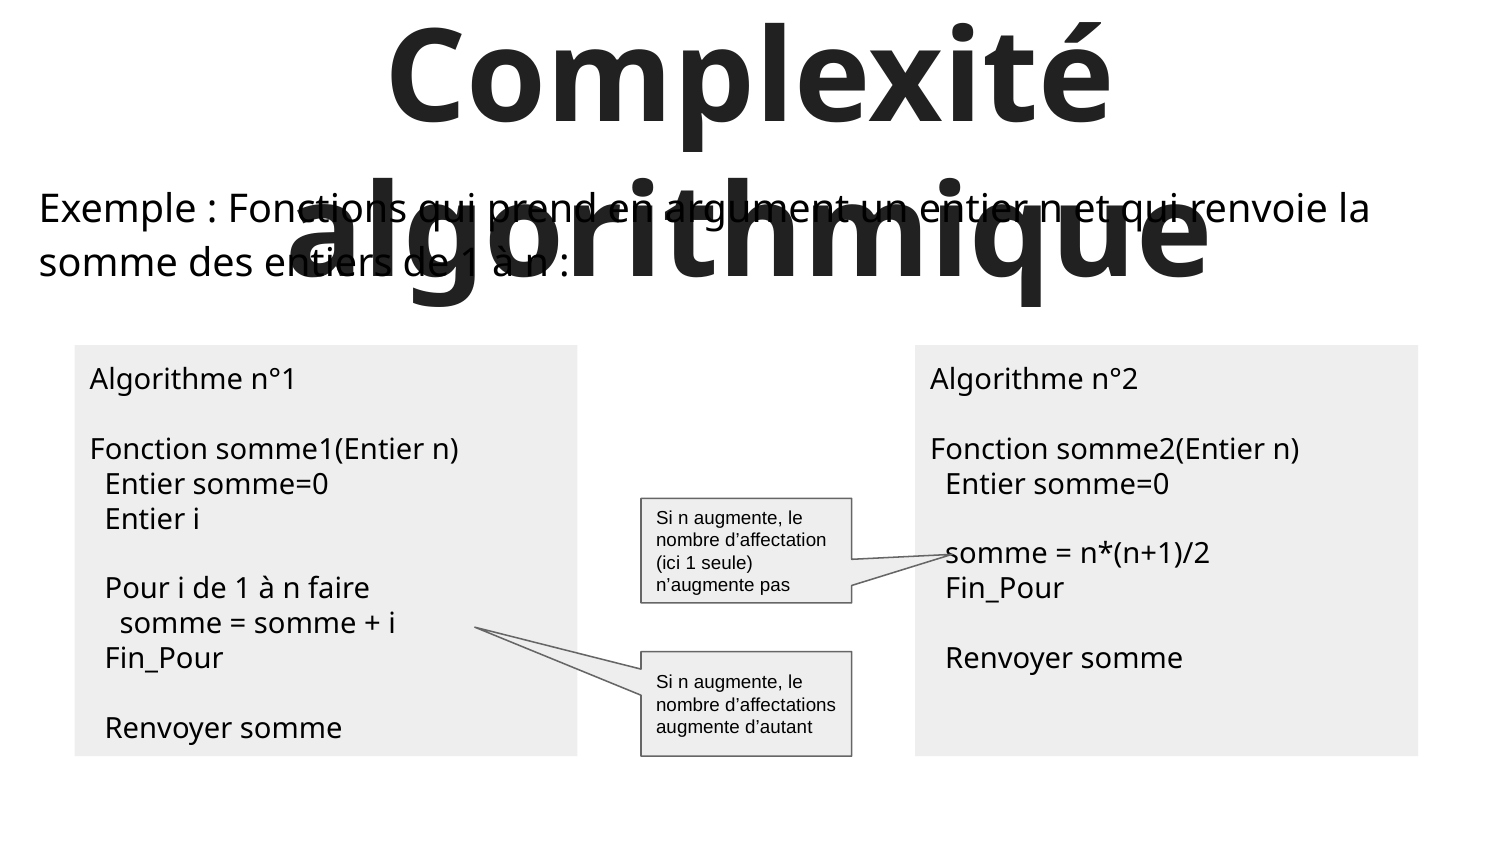

# Complexité algorithmique
Exemple : Fonctions qui prend en argument un entier n et qui renvoie la somme des entiers de 1 à n :
Algorithme n°1
Fonction somme1(Entier n)
 Entier somme=0
 Entier i
 Pour i de 1 à n faire
 somme = somme + i
 Fin_Pour
 Renvoyer somme
Algorithme n°2
Fonction somme2(Entier n)
 Entier somme=0
 somme = n*(n+1)/2
 Fin_Pour
 Renvoyer somme
Si n augmente, le nombre d’affectation (ici 1 seule) n’augmente pas
Si n augmente, le nombre d’affectations augmente d’autant